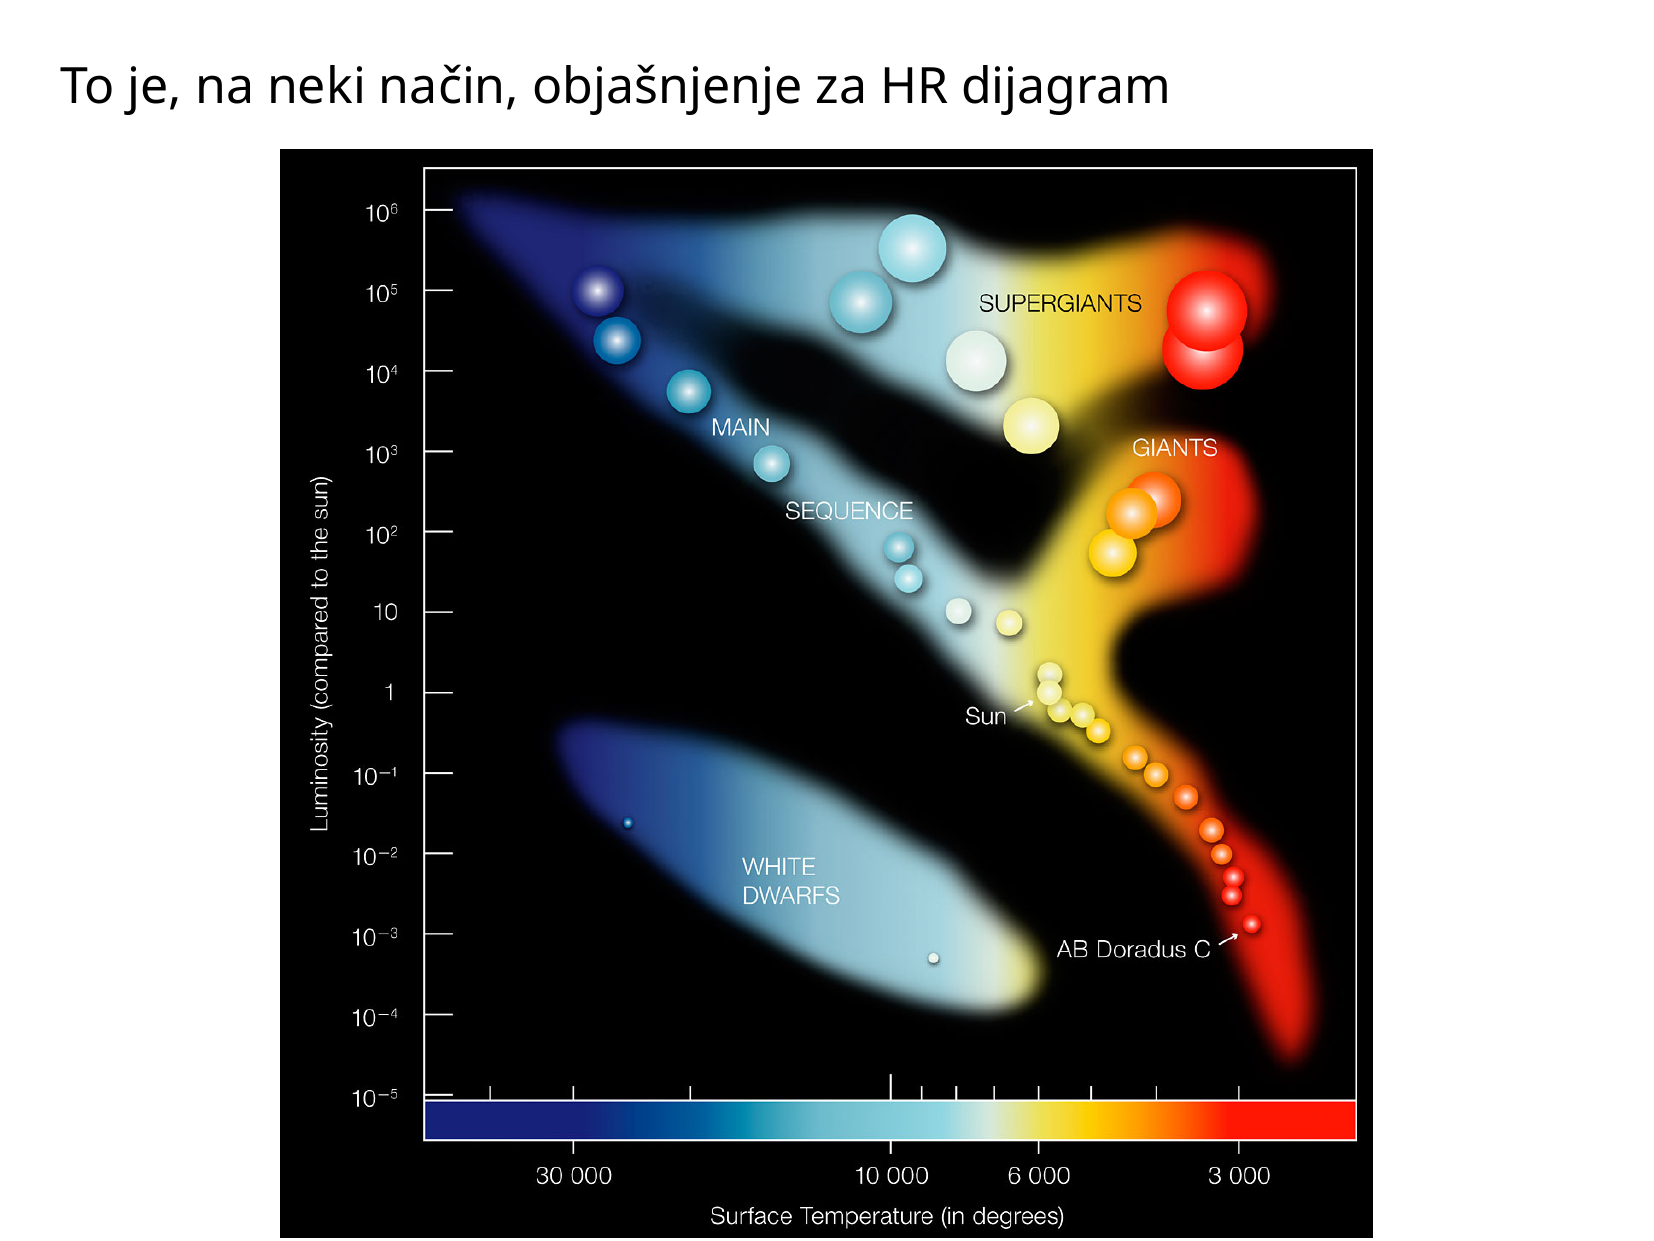

# To je, na neki način, objašnjenje za HR dijagram